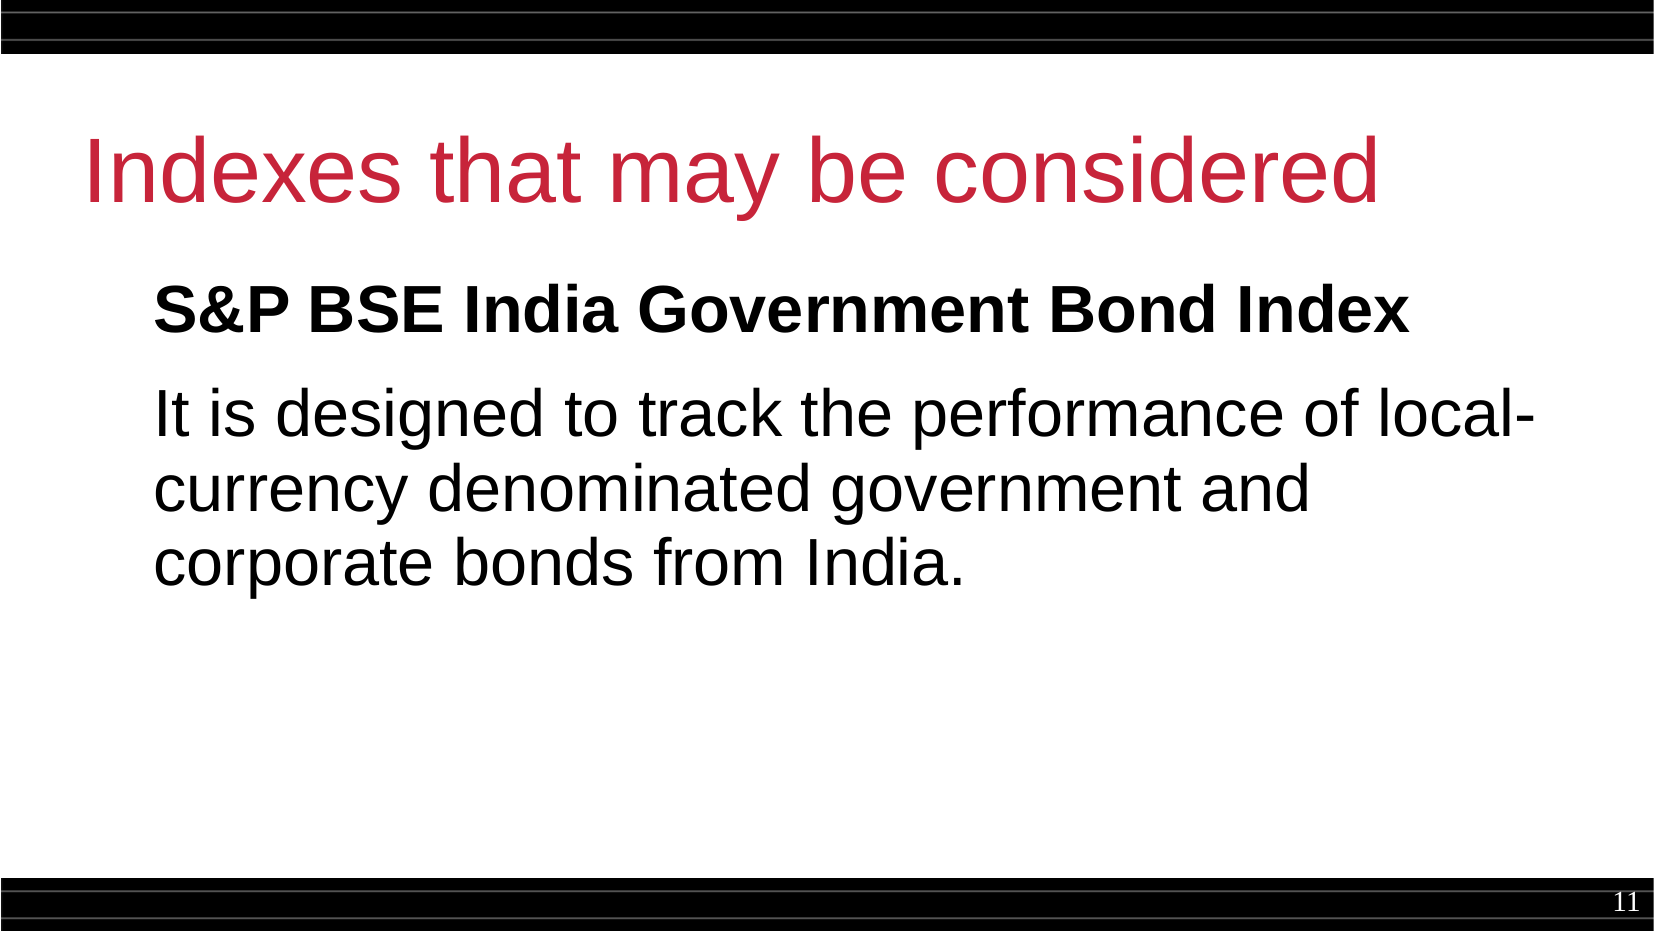

# Indexes that may be considered
S&P BSE India Government Bond Index
It is designed to track the performance of local-currency denominated government and corporate bonds from India.